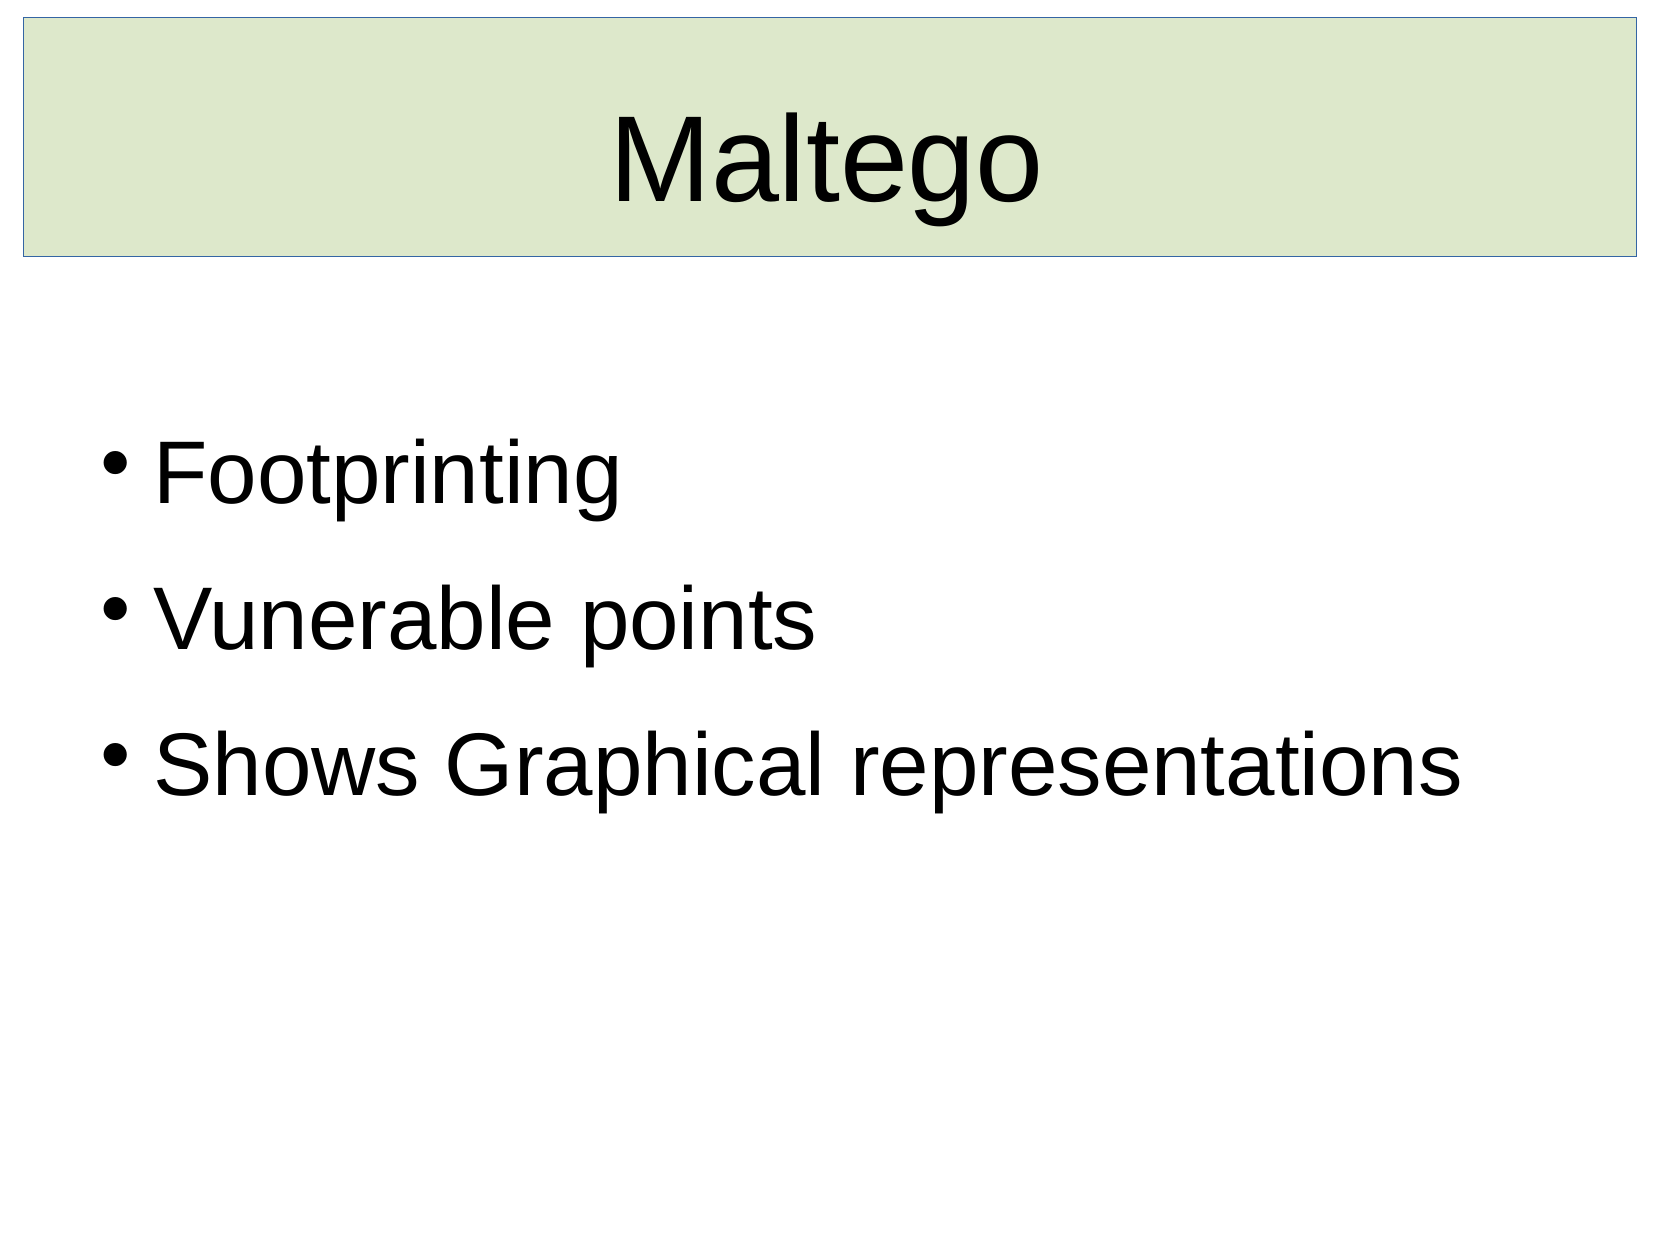

#
Maltego
Footprinting
Vunerable points
Shows Graphical representations